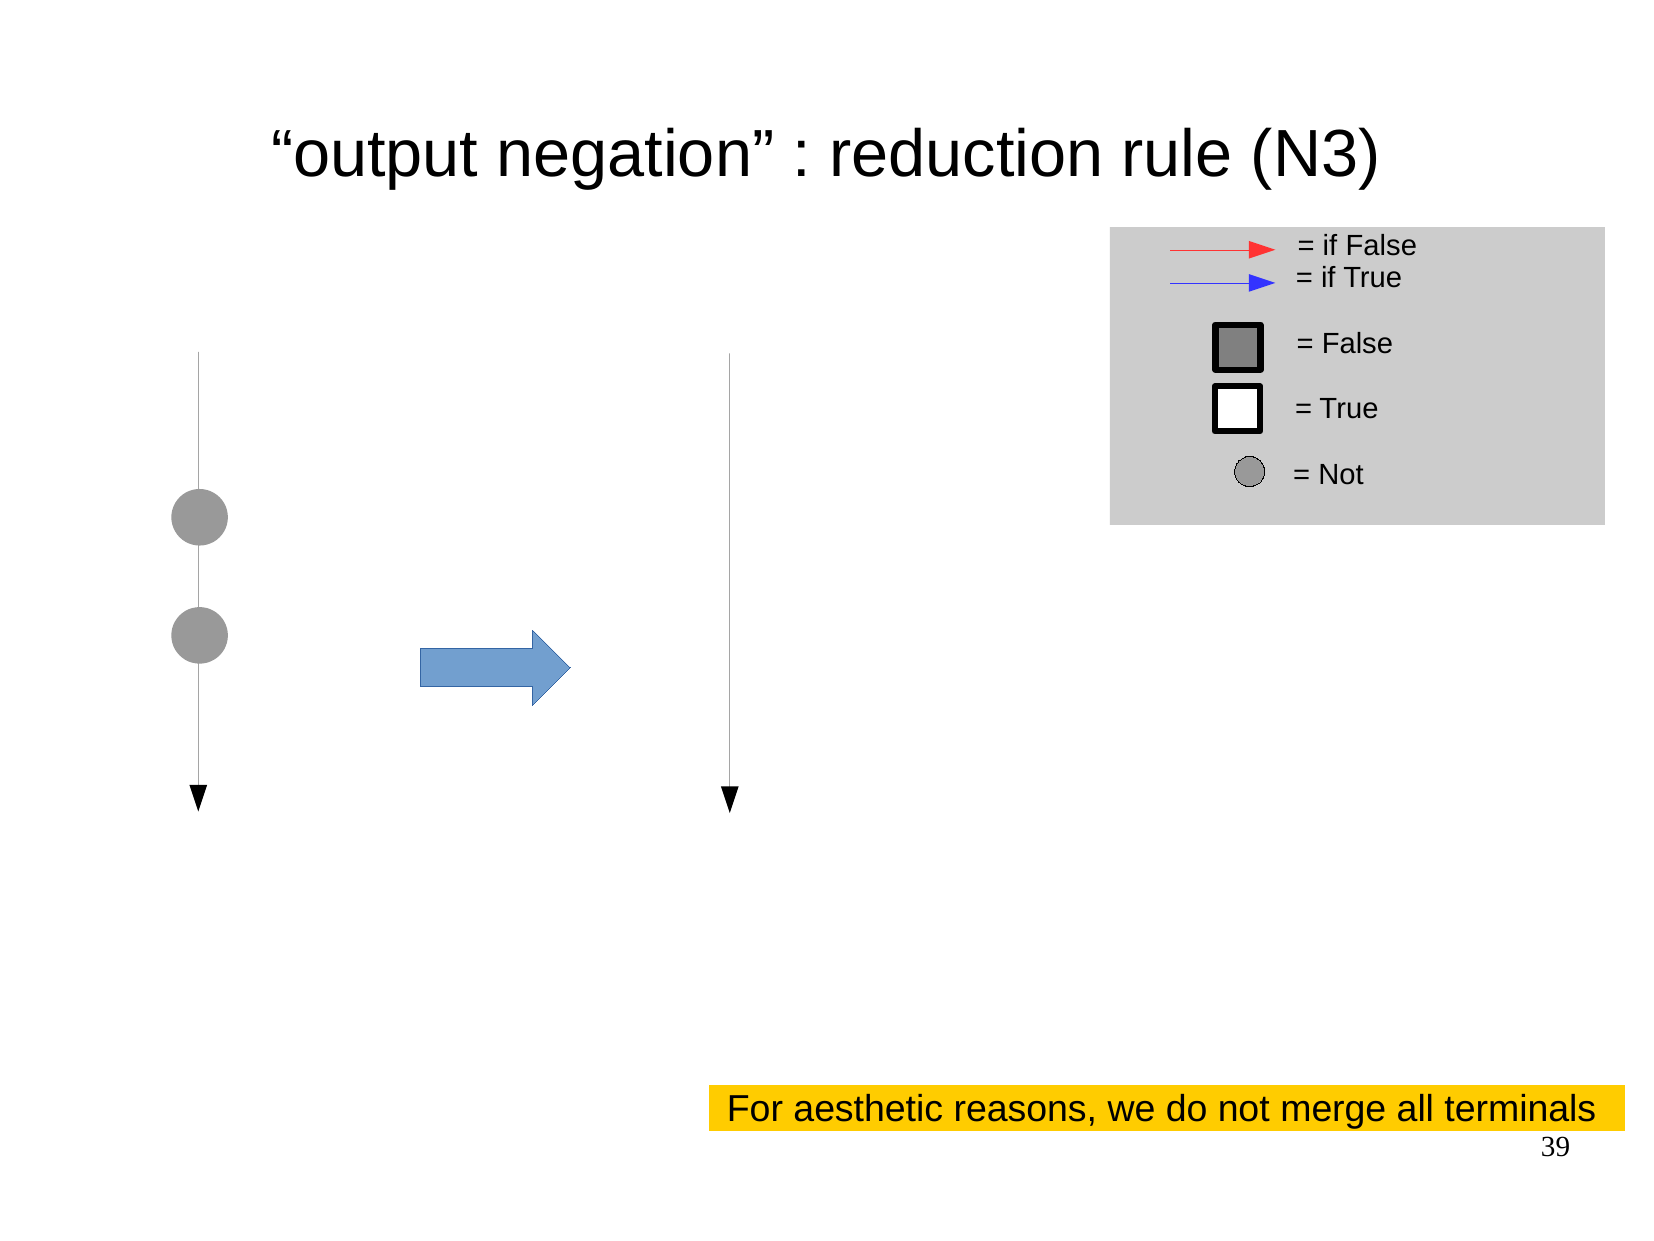

# “output negation” : reduction rule (N3)
= if False
= if True
= False
= True
= Not
For aesthetic reasons, we do not merge all terminals
39